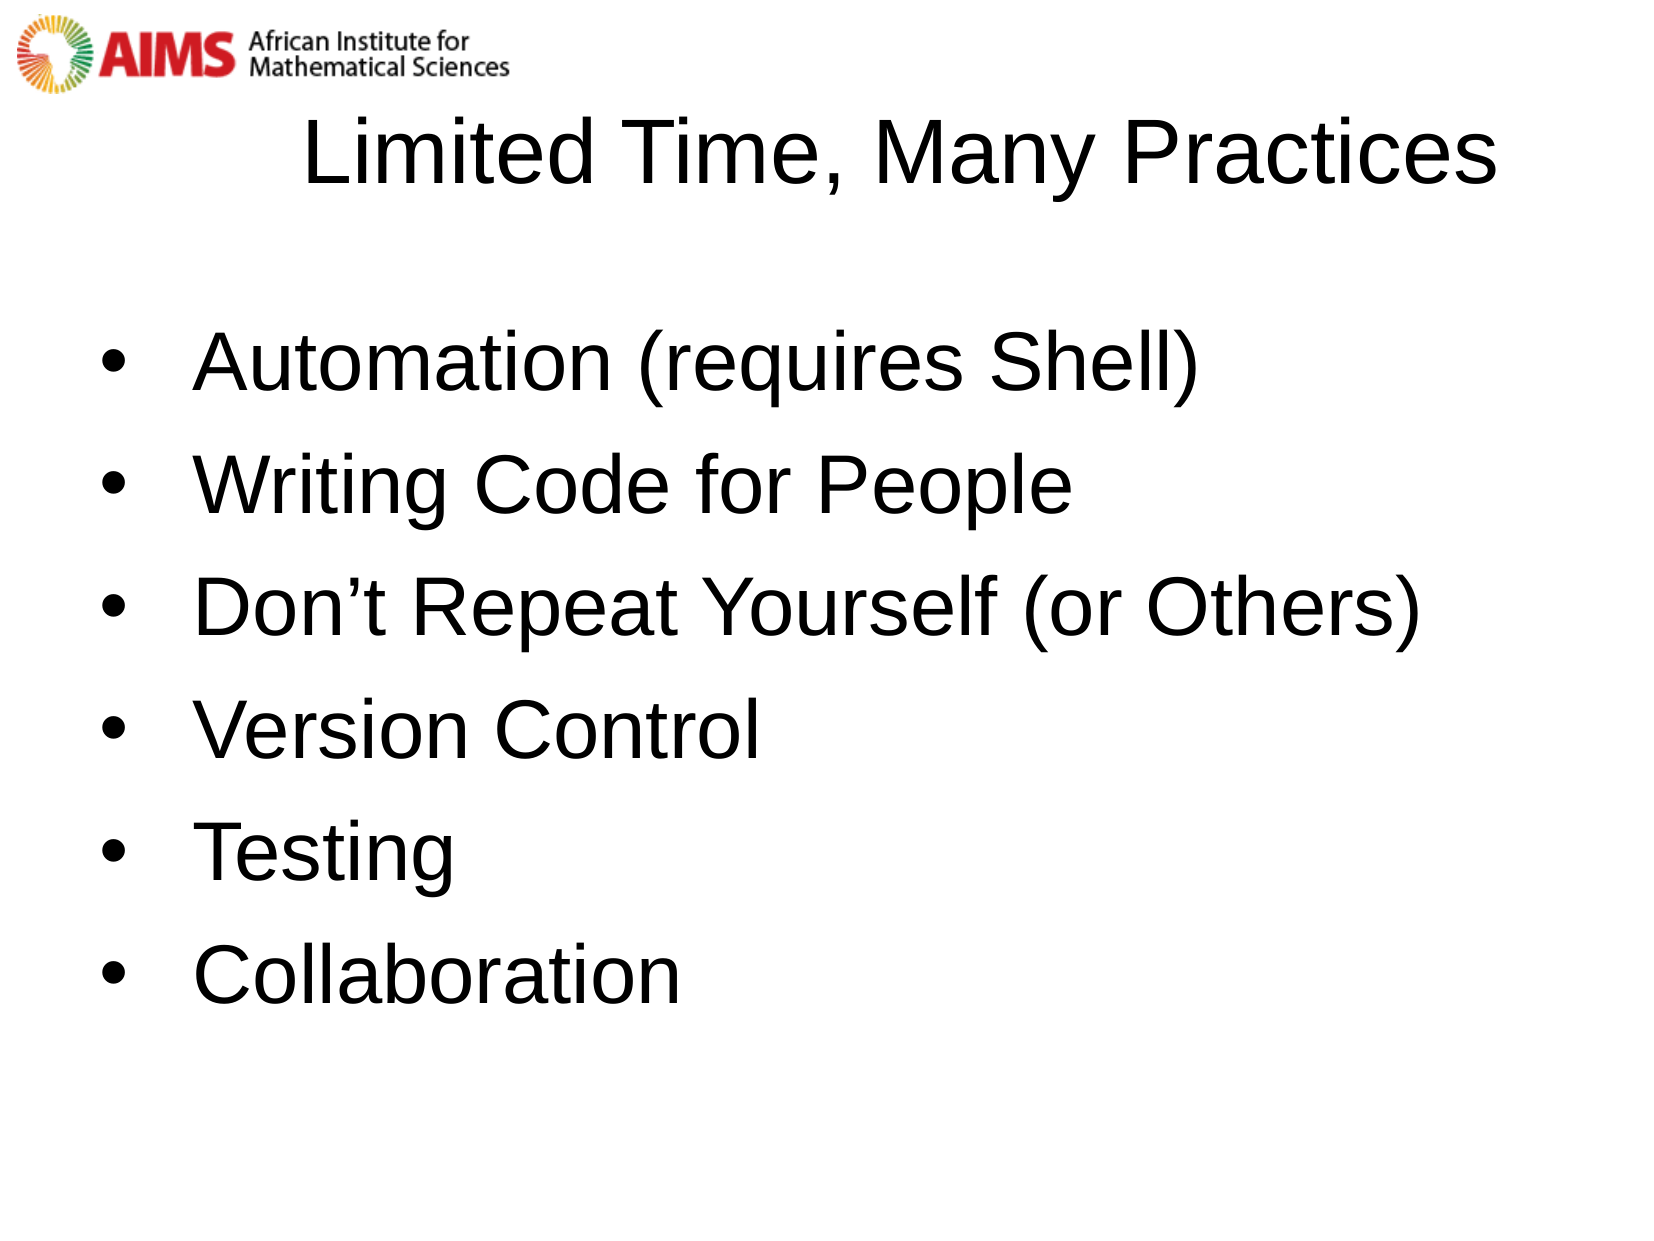

# Limited Time, Many Practices
Automation (requires Shell)
Writing Code for People
Don’t Repeat Yourself (or Others)
Version Control
Testing
Collaboration